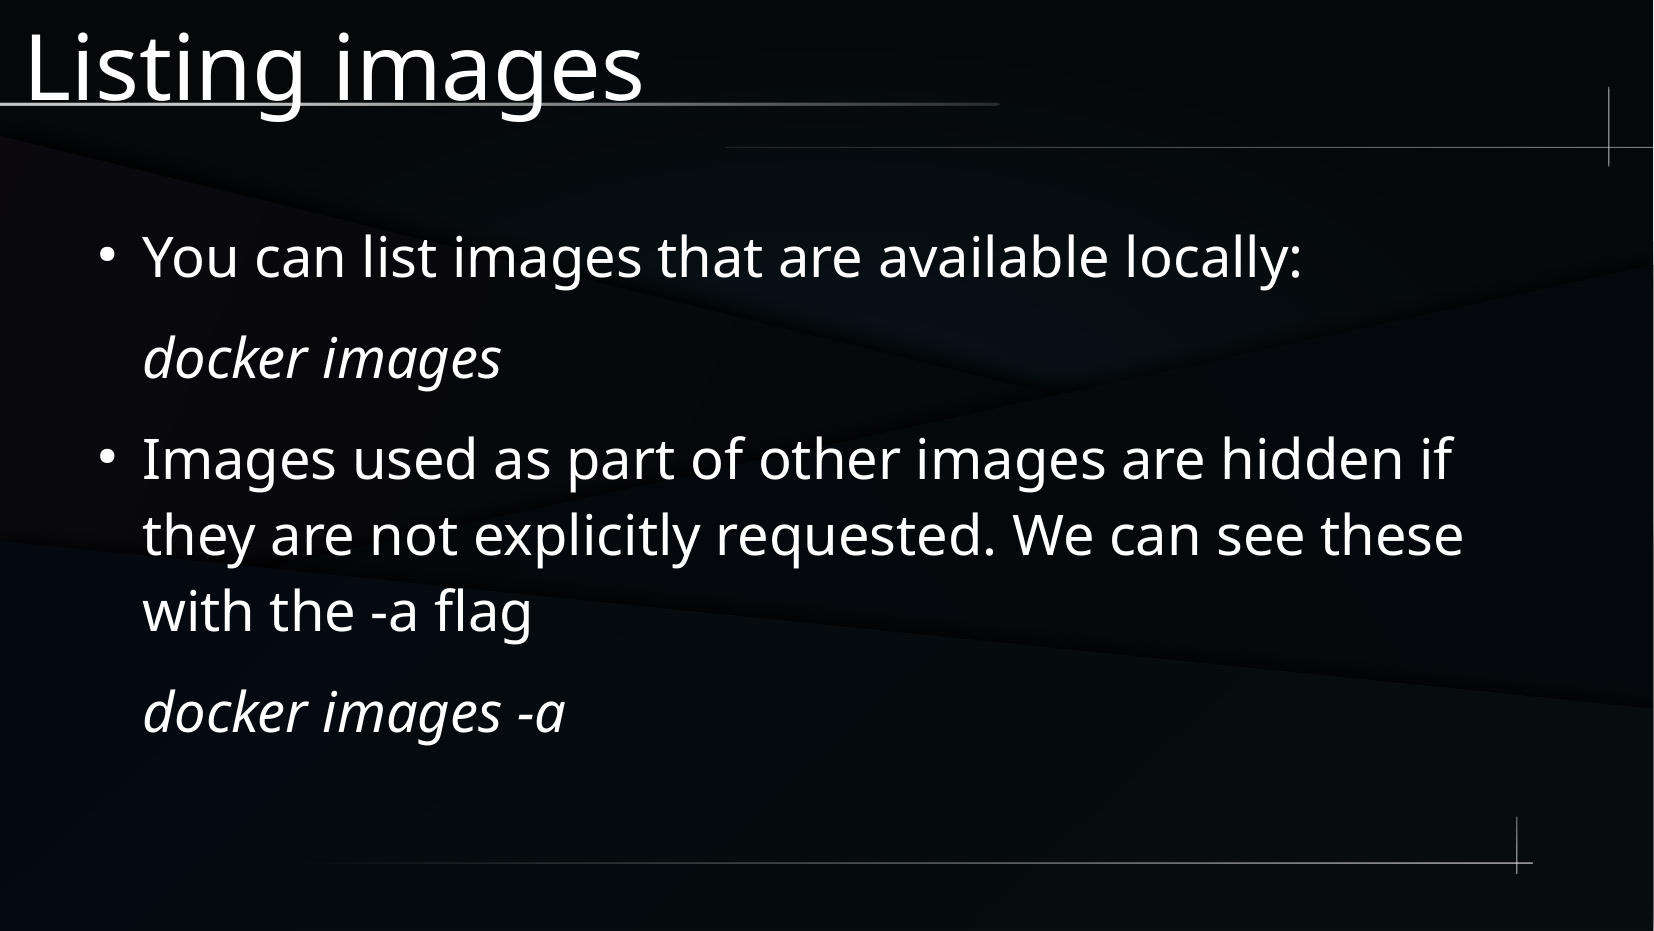

# Listing images
You can list images that are available locally:
docker images
Images used as part of other images are hidden if they are not explicitly requested. We can see these with the -a flag
docker images -a